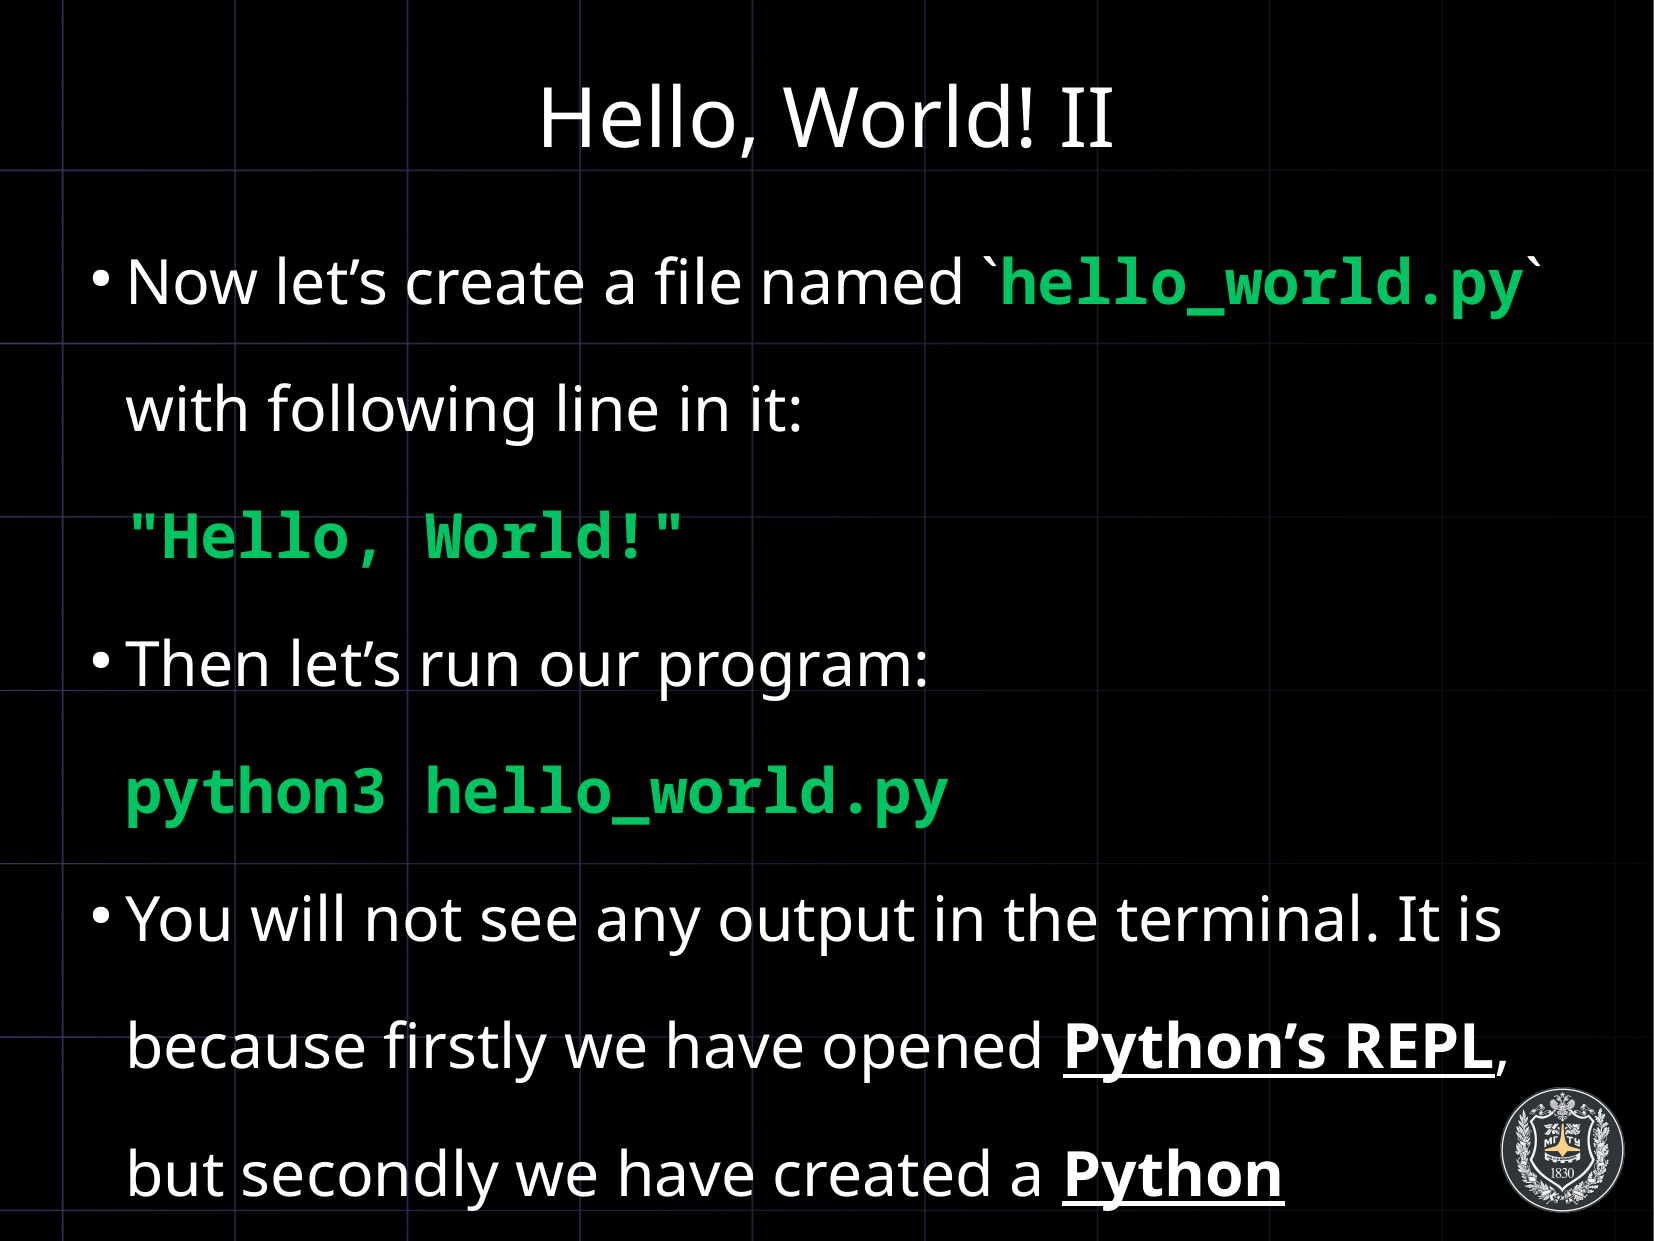

# Hello, World! II
Now let’s create a file named `hello_world.py` with following line in it:
"Hello, World!"
Then let’s run our program:
python3 hello_world.py
You will not see any output in the terminal. It is because firstly we have opened Python’s REPL, but secondly we have created a Python program and ran it by Python’s interpreter.